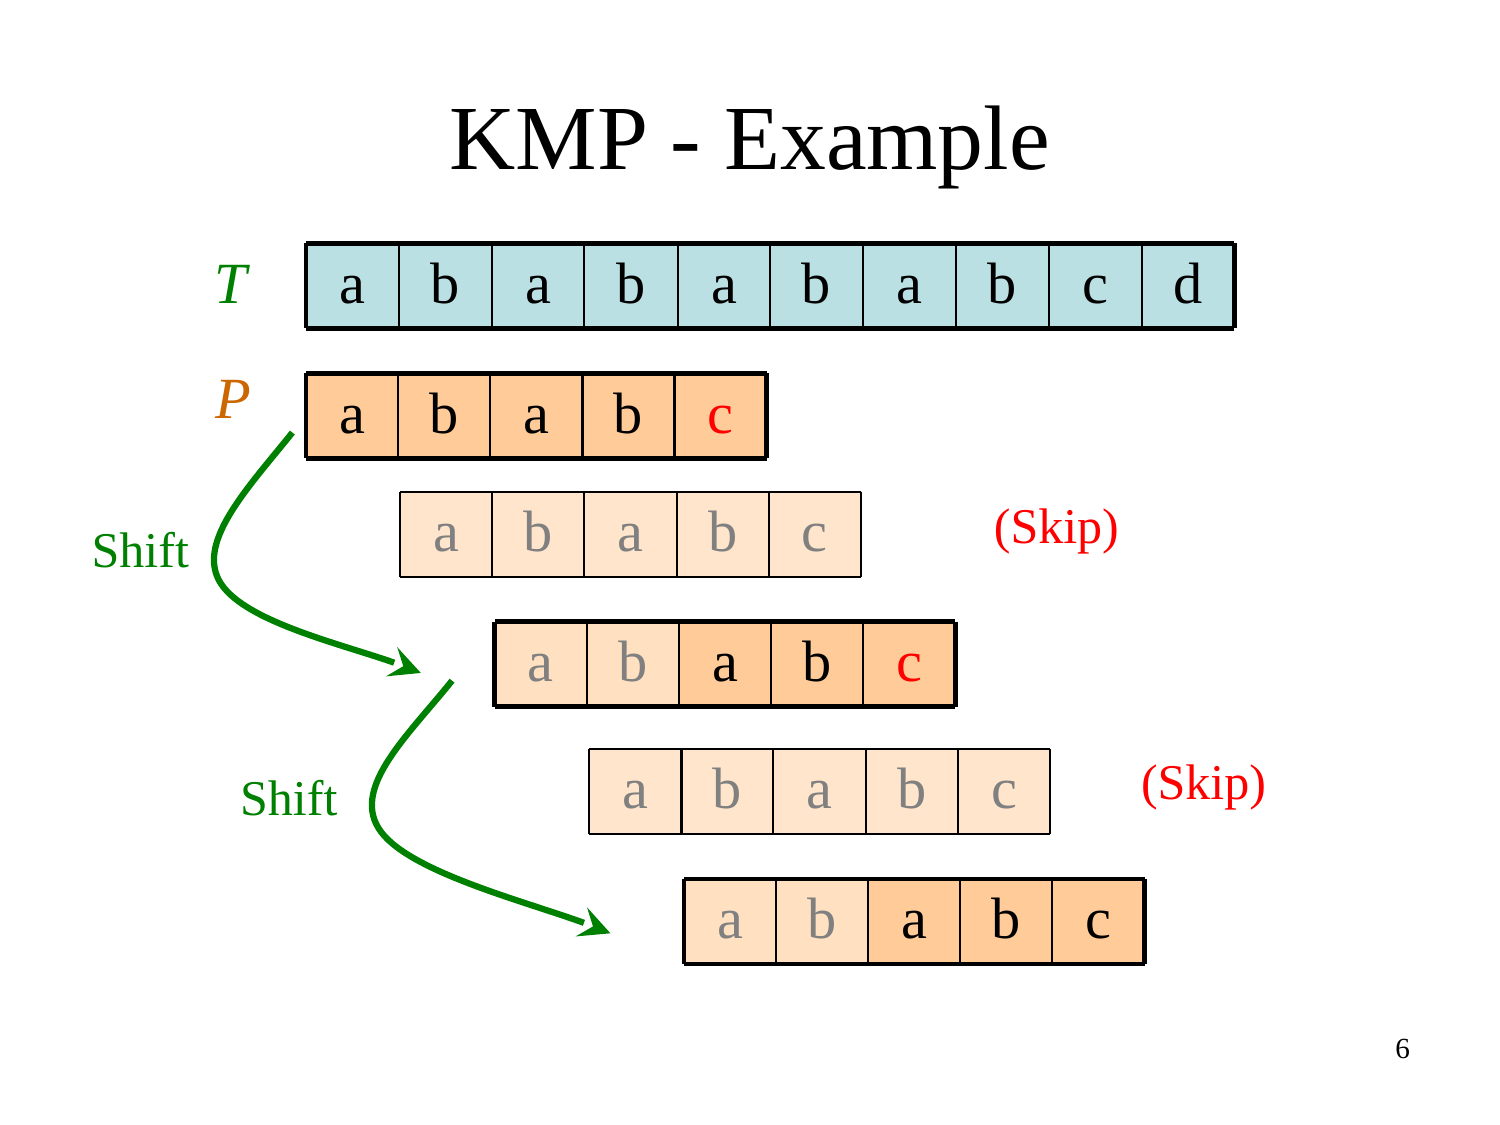

# KMP - Example
T
a
b
a
b
a
b
a
b
c
d
P
a
b
a
b
c
(Skip)
a
b
a
b
c
Shift
a
b
a
b
c
(Skip)
a
b
a
b
c
Shift
a
b
a
b
c
6